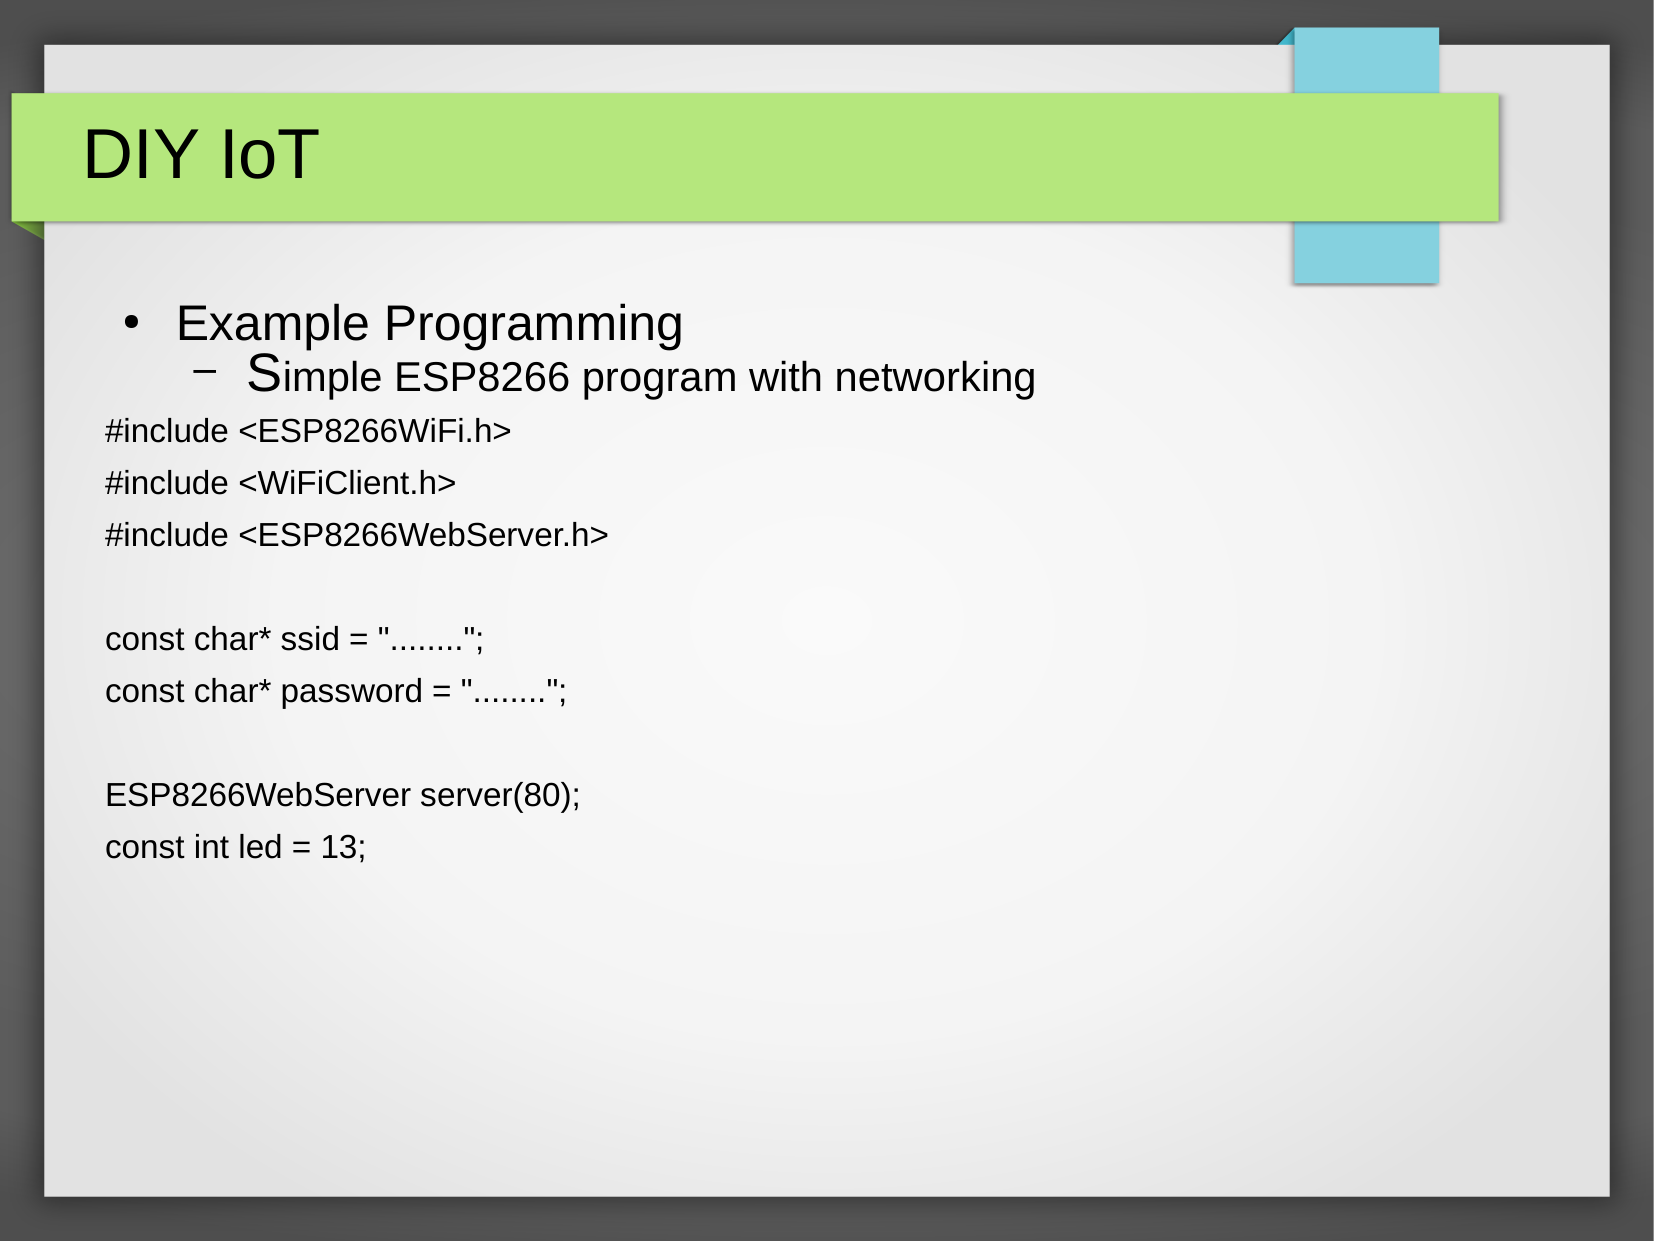

# DIY IoT
Example Programming
Simple ESP8266 program with networking
#include <ESP8266WiFi.h>
#include <WiFiClient.h>
#include <ESP8266WebServer.h>
const char* ssid = "........";
const char* password = "........";
ESP8266WebServer server(80);
const int led = 13;